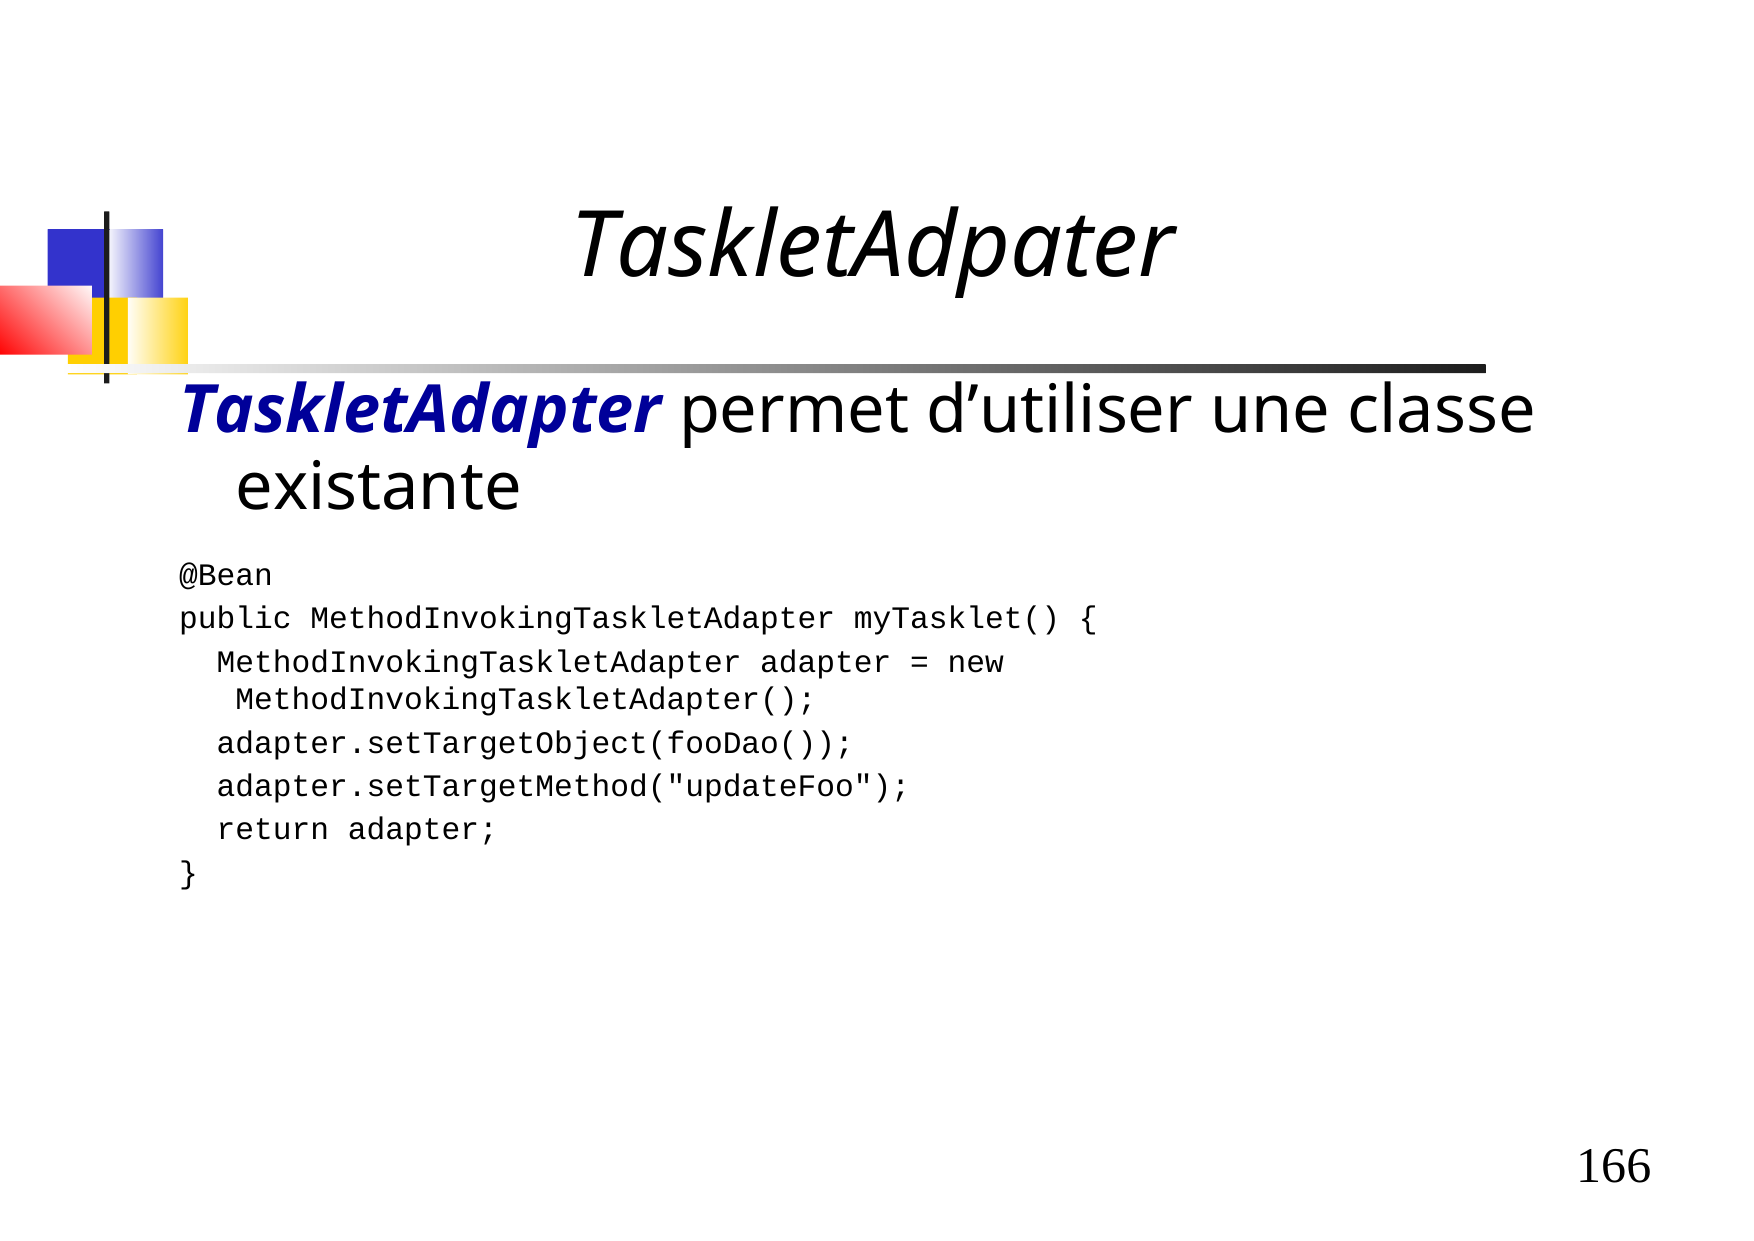

# TaskletAdpater
TaskletAdapter permet d’utiliser une classe existante
@Bean
public MethodInvokingTaskletAdapter myTasklet() {
 MethodInvokingTaskletAdapter adapter = new MethodInvokingTaskletAdapter();
 adapter.setTargetObject(fooDao());
 adapter.setTargetMethod("updateFoo");
 return adapter;
}